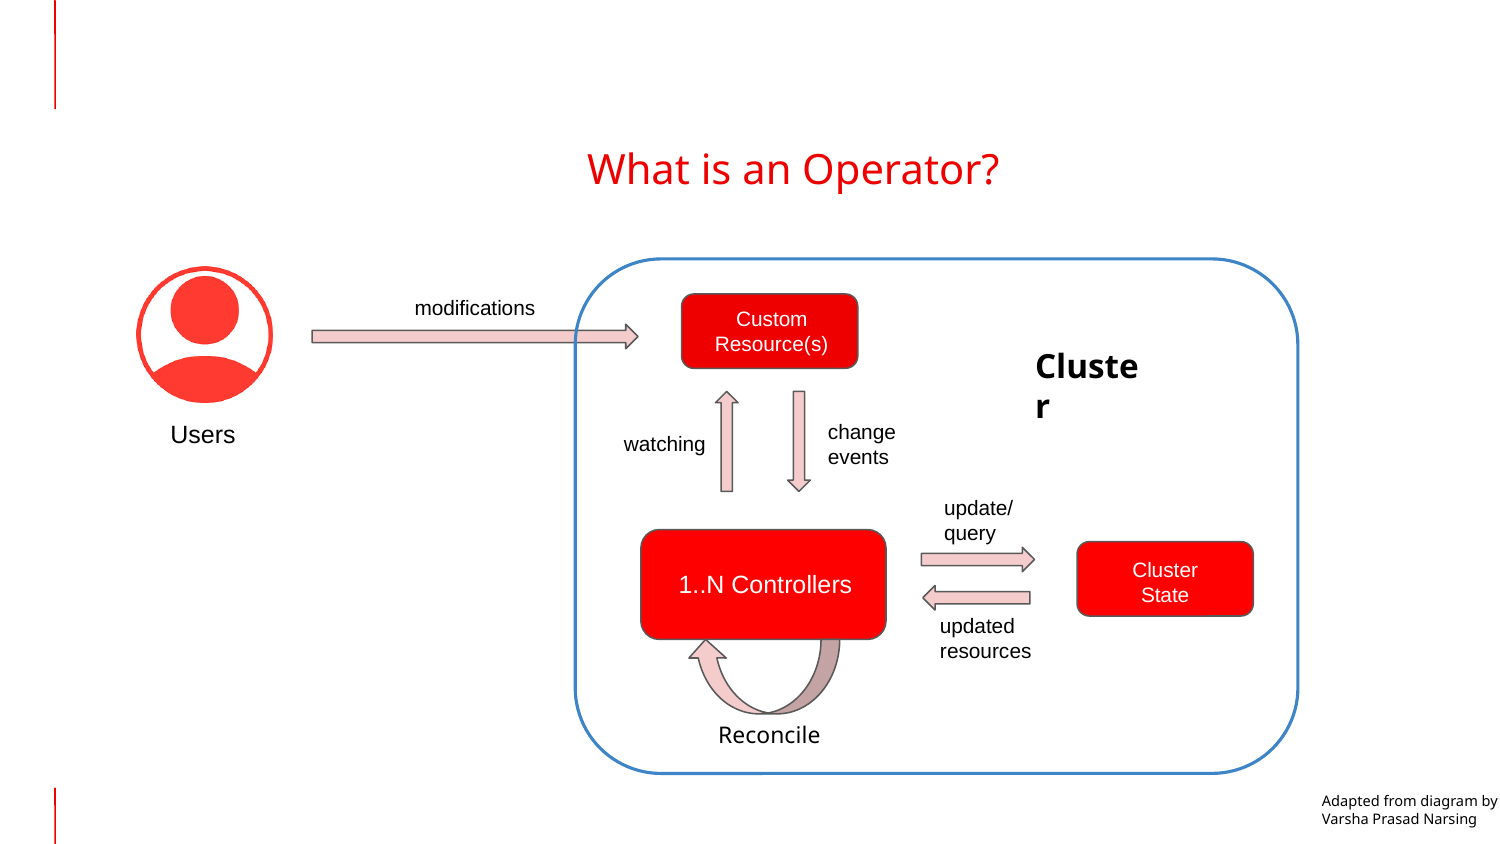

# What is an Operator?
modifications
Custom Resource(s)
Cluster
Users
change events
watching
update/query
Cluster State
1..N Controllers
updated
resources
Reconcile
Adapted from diagram by
Varsha Prasad Narsing